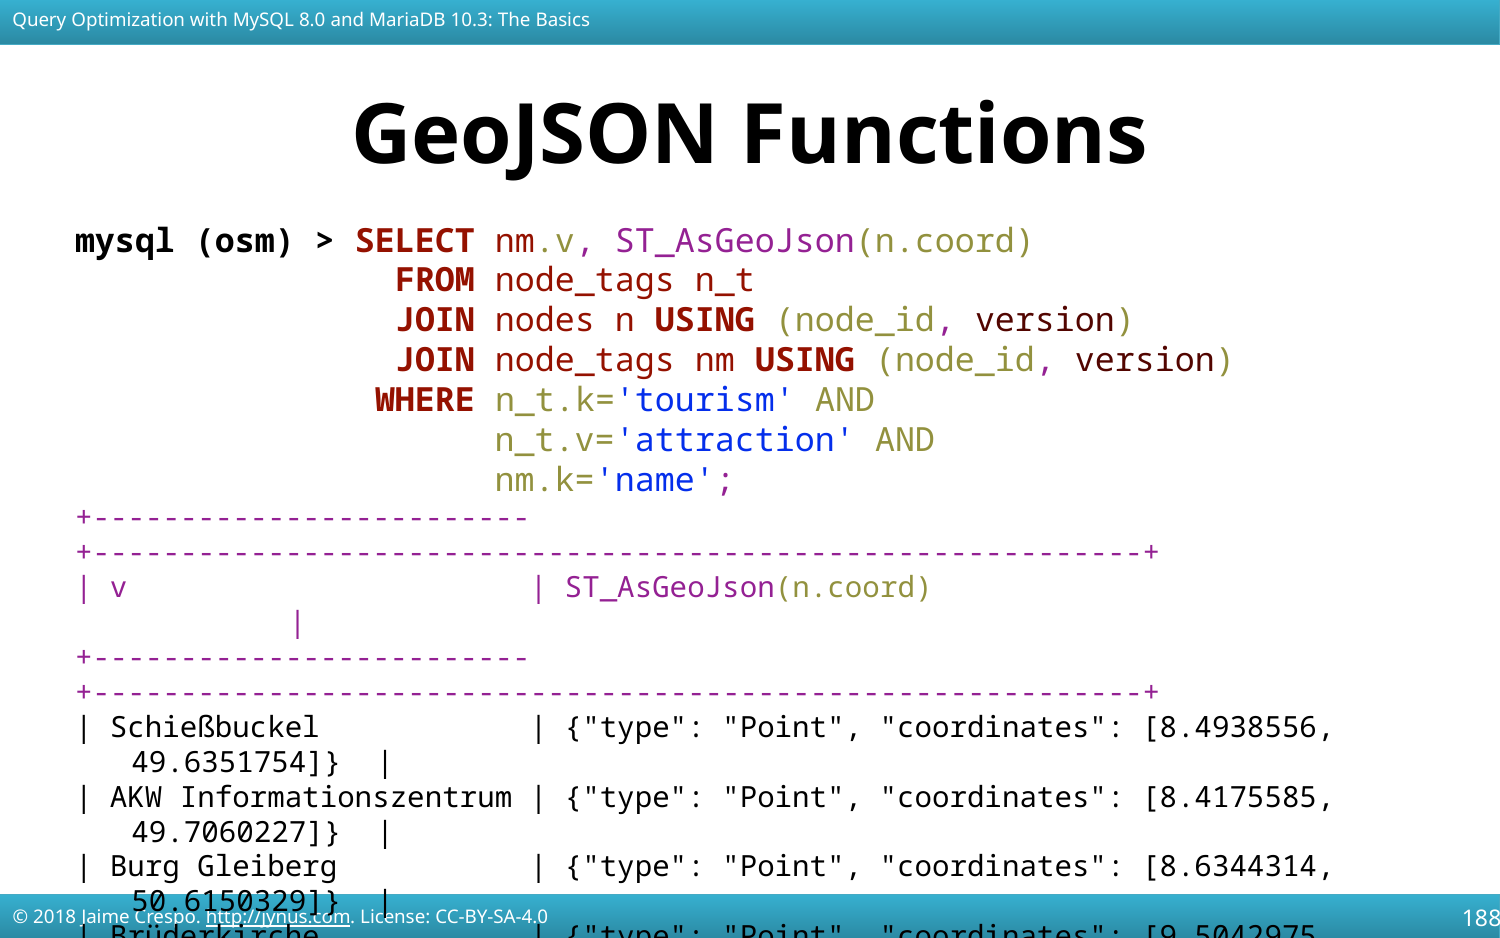

# GeoJSON Functions
mysql (osm) > SELECT nm.v, ST_AsGeoJson(n.coord)
 FROM node_tags n_t
 JOIN nodes n USING (node_id, version)
 JOIN node_tags nm USING (node_id, version)
 WHERE n_t.k='tourism' AND
 n_t.v='attraction' AND
 nm.k='name';
+-------------------------+------------------------------------------------------------+
| v | ST_AsGeoJson(n.coord) |
+-------------------------+------------------------------------------------------------+
| Schießbuckel | {"type": "Point", "coordinates": [8.4938556, 49.6351754]} |
| AKW Informationszentrum | {"type": "Point", "coordinates": [8.4175585, 49.7060227]} |
| Burg Gleiberg | {"type": "Point", "coordinates": [8.6344314, 50.6150329]} |
| Brüderkirche | {"type": "Point", "coordinates": [9.5042975, 51.3149351]} |
| Römer | {"type": "Point", "coordinates": [8.6816587, 50.1104684]} |
.
.